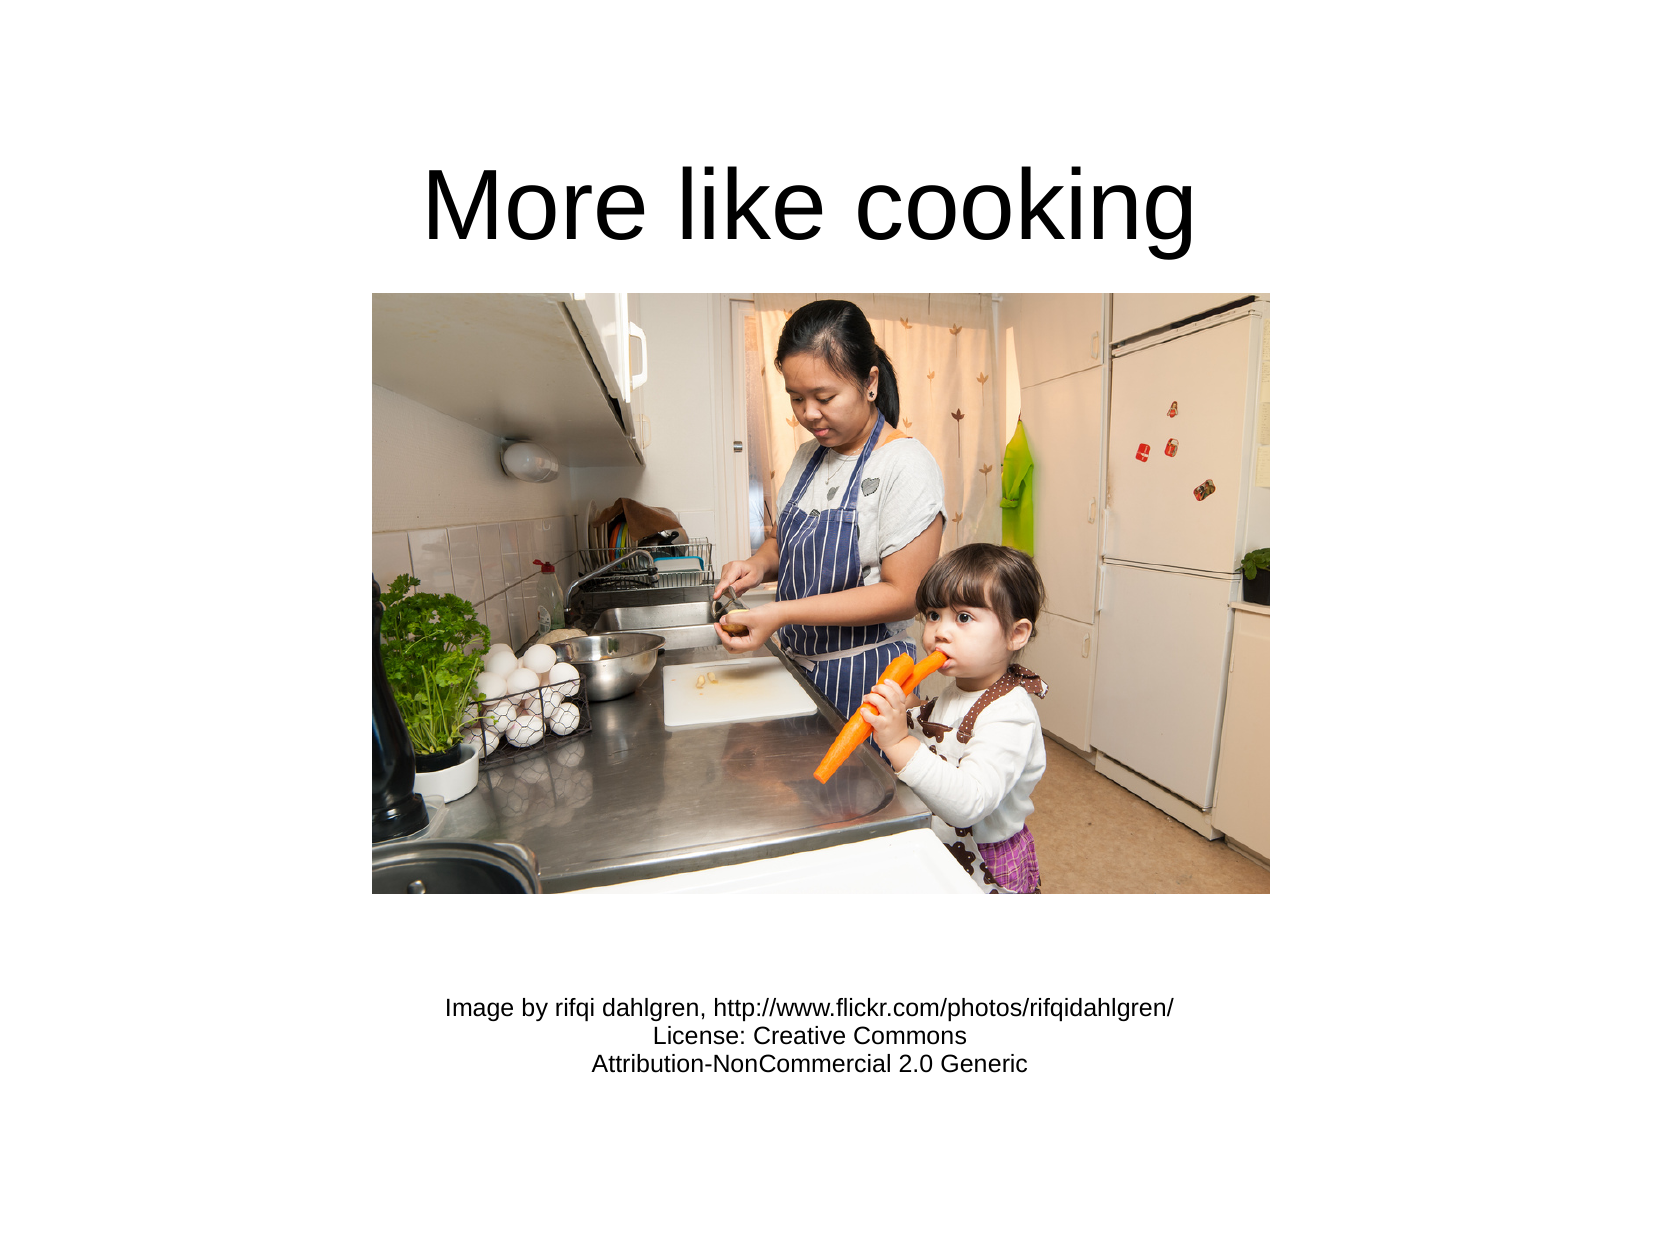

More like cooking
Image by rifqi dahlgren, http://www.flickr.com/photos/rifqidahlgren/
License: Creative Commons
Attribution-NonCommercial 2.0 Generic